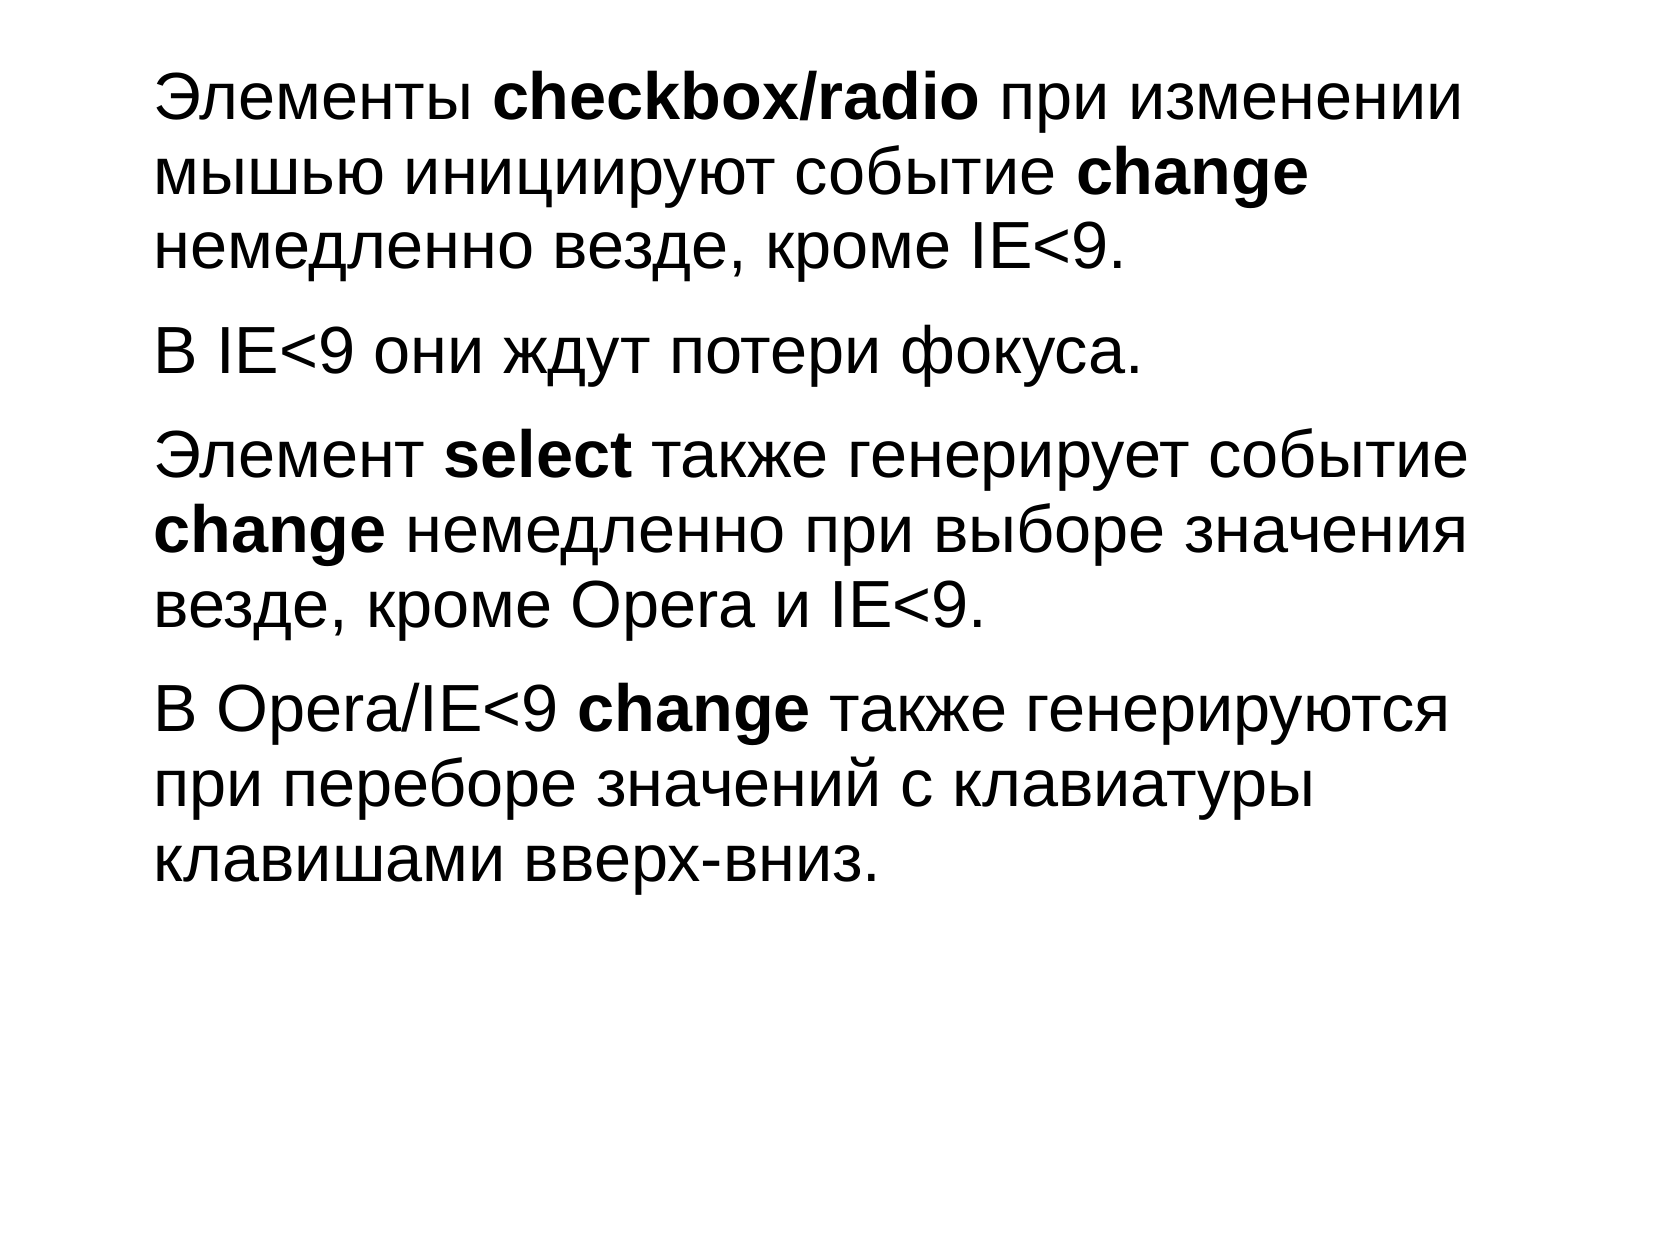

# Элементы checkbox/radio при изменении мышью инициируют событие change немедленно везде, кроме IE<9.
В IE<9 они ждут потери фокуса.
Элемент select также генерирует событие change немедленно при выборе значения везде, кроме Opera и IE<9.
В Opera/IE<9 change также генерируются при переборе значений с клавиатуры клавишами вверх-вниз.